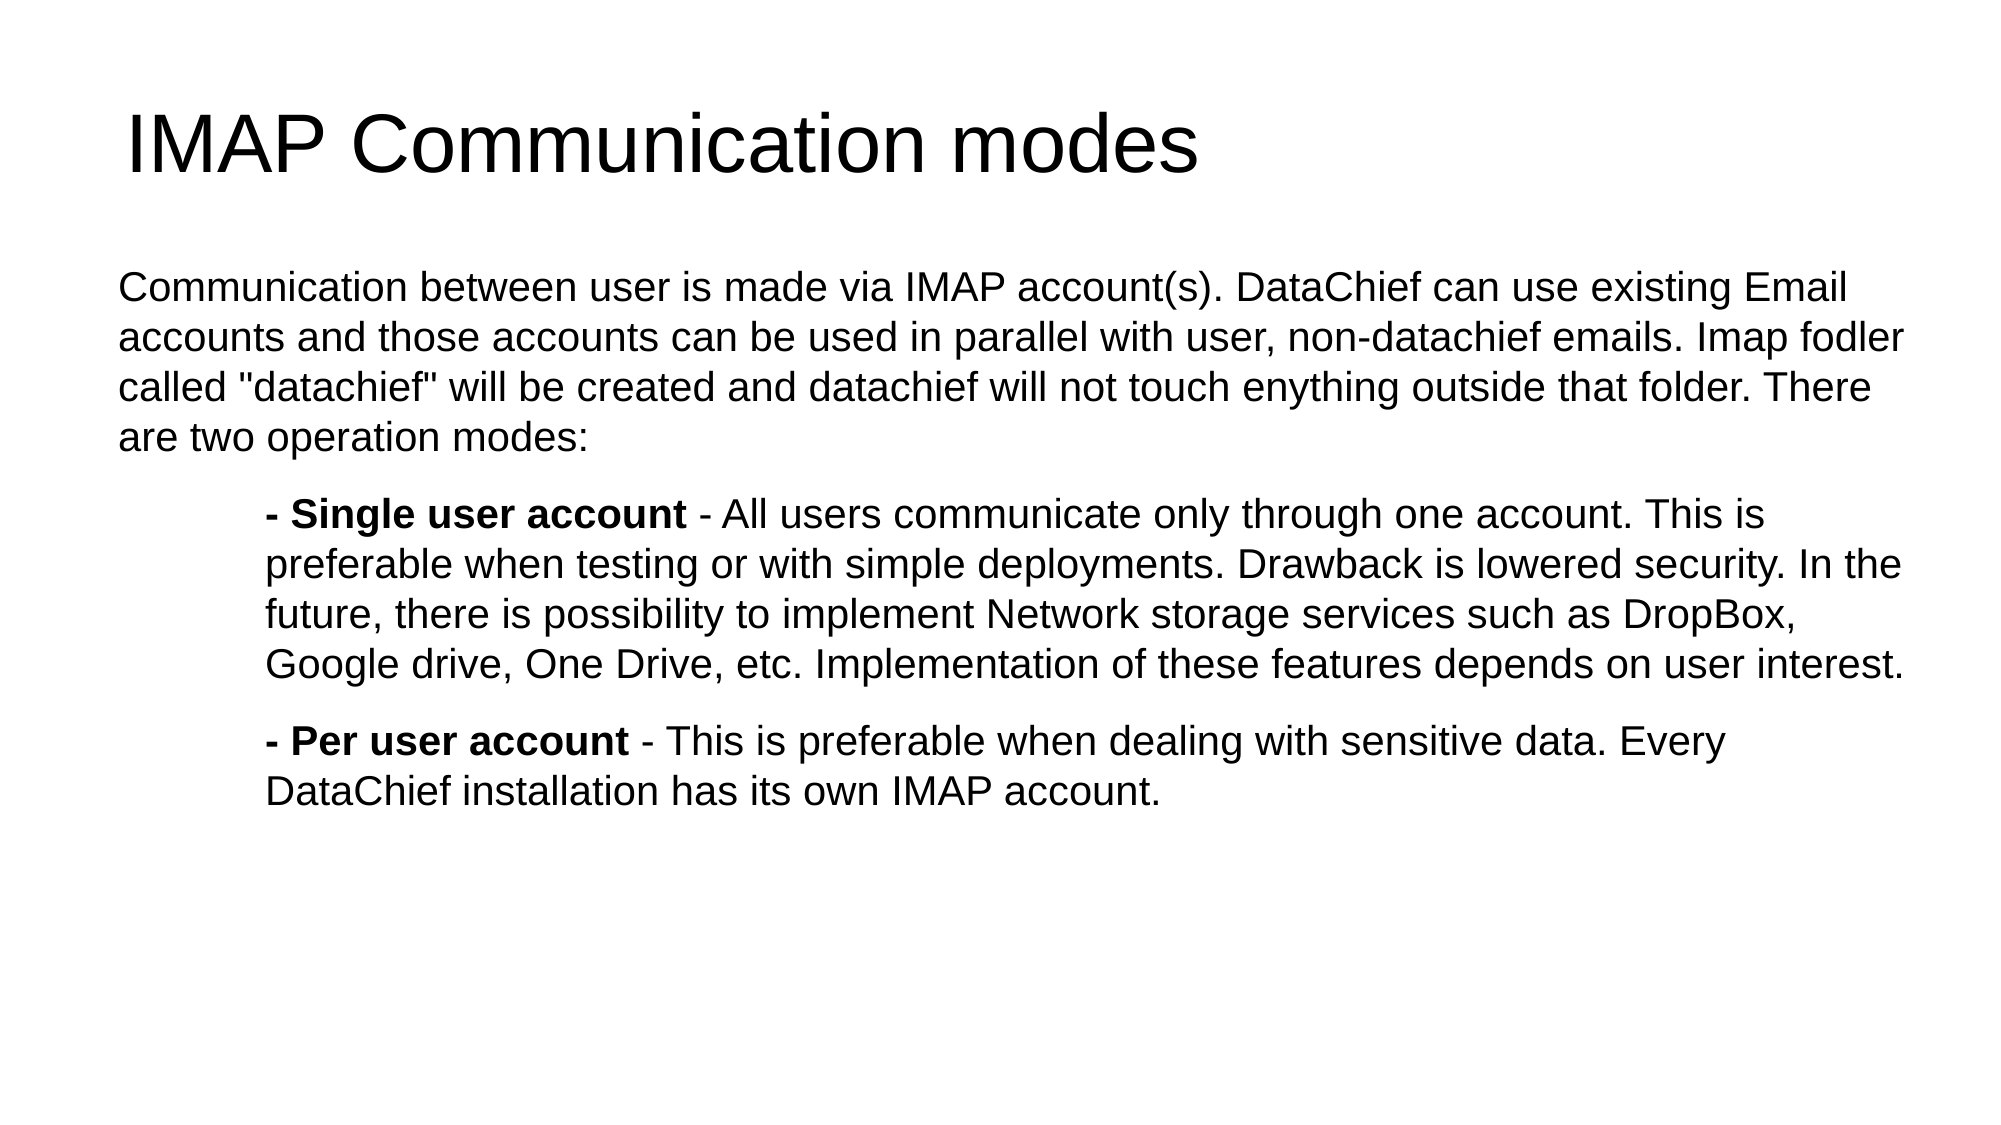

# IMAP Communication modes
Communication between user is made via IMAP account(s). DataChief can use existing Email accounts and those accounts can be used in parallel with user, non-datachief emails. Imap fodler called "datachief" will be created and datachief will not touch enything outside that folder. There are two operation modes:
- Single user account - All users communicate only through one account. This is preferable when testing or with simple deployments. Drawback is lowered security. In the future, there is possibility to implement Network storage services such as DropBox, Google drive, One Drive, etc. Implementation of these features depends on user interest.
- Per user account - This is preferable when dealing with sensitive data. Every DataChief installation has its own IMAP account.